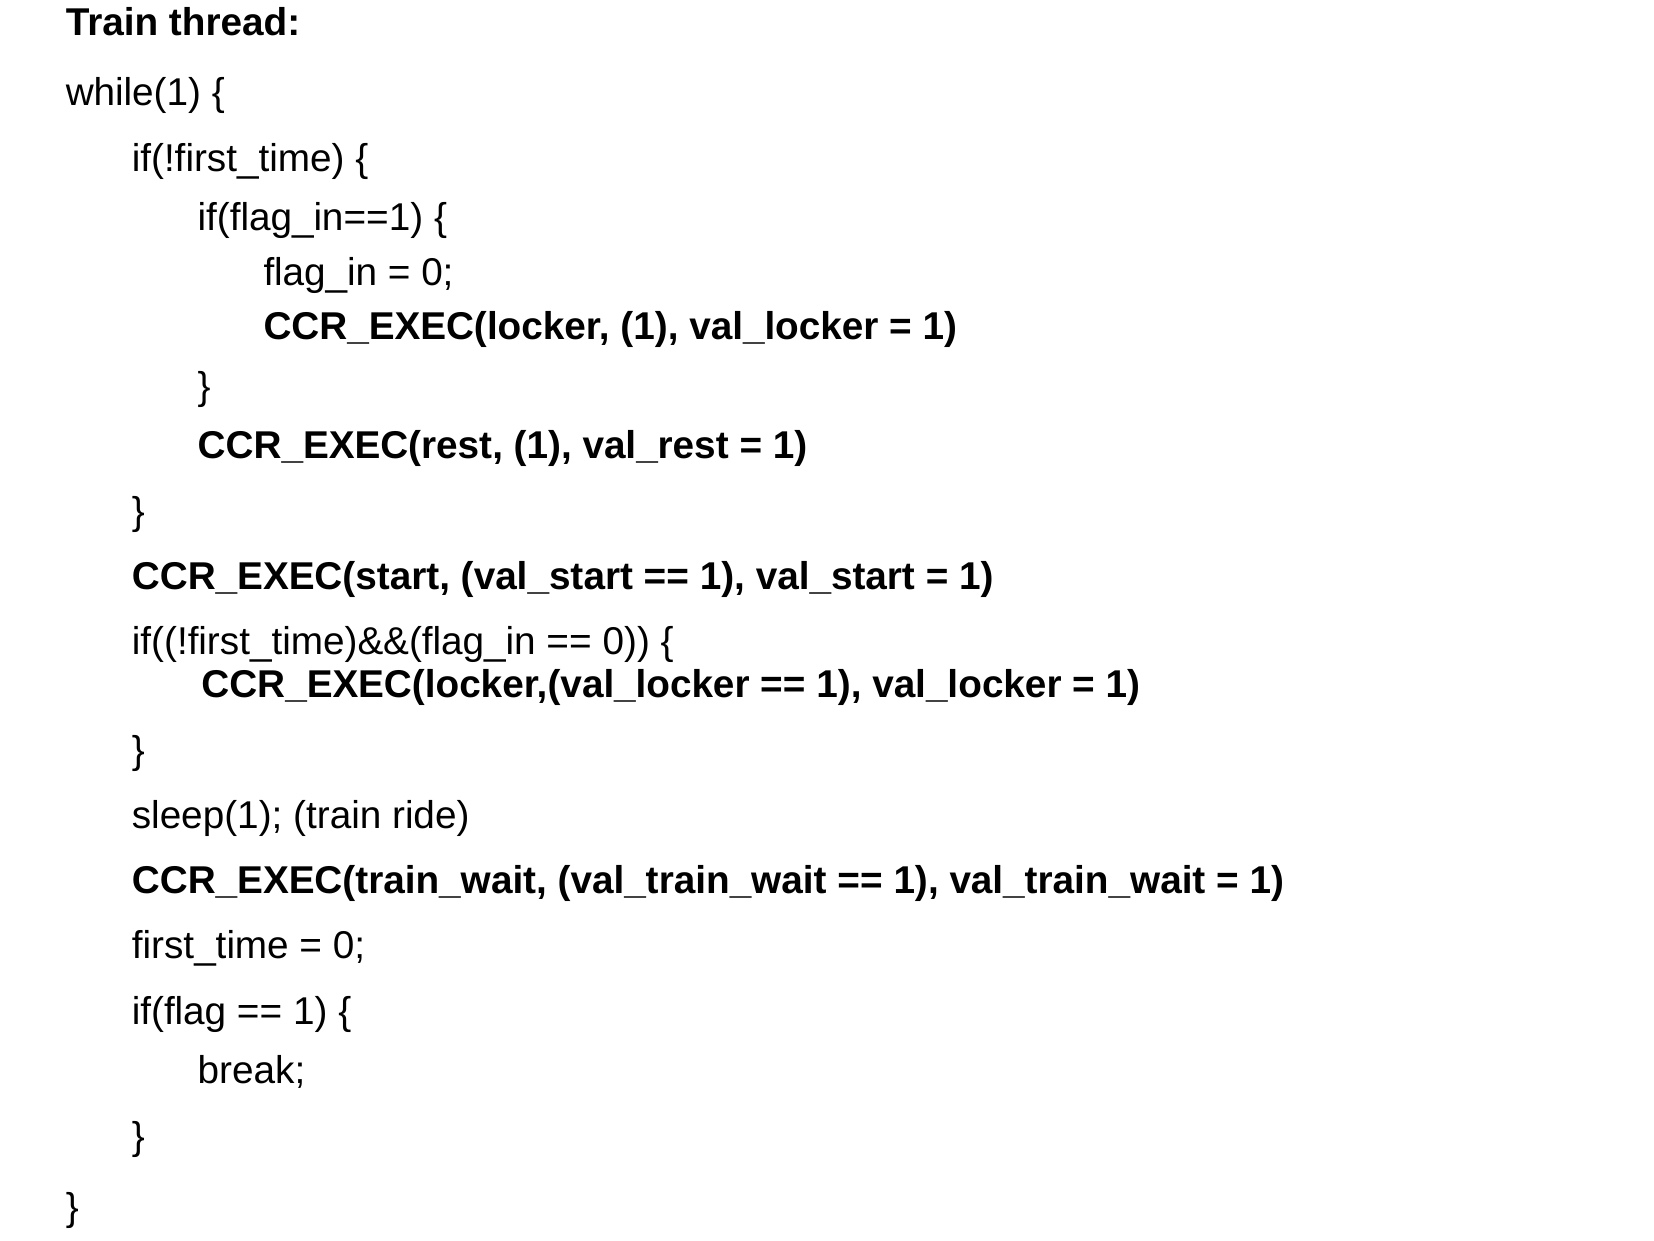

# Train thread:
while(1) {
if(!first_time) {
if(flag_in==1) {
flag_in = 0;
CCR_EXEC(locker, (1), val_locker = 1)
}
CCR_EXEC(rest, (1), val_rest = 1)
}
CCR_EXEC(start, (val_start == 1), val_start = 1)
if((!first_time)&&(flag_in == 0)) {
	CCR_EXEC(locker,(val_locker == 1), val_locker = 1)
}
sleep(1); (train ride)
CCR_EXEC(train_wait, (val_train_wait == 1), val_train_wait = 1)
first_time = 0;
if(flag == 1) {
break;
}
}